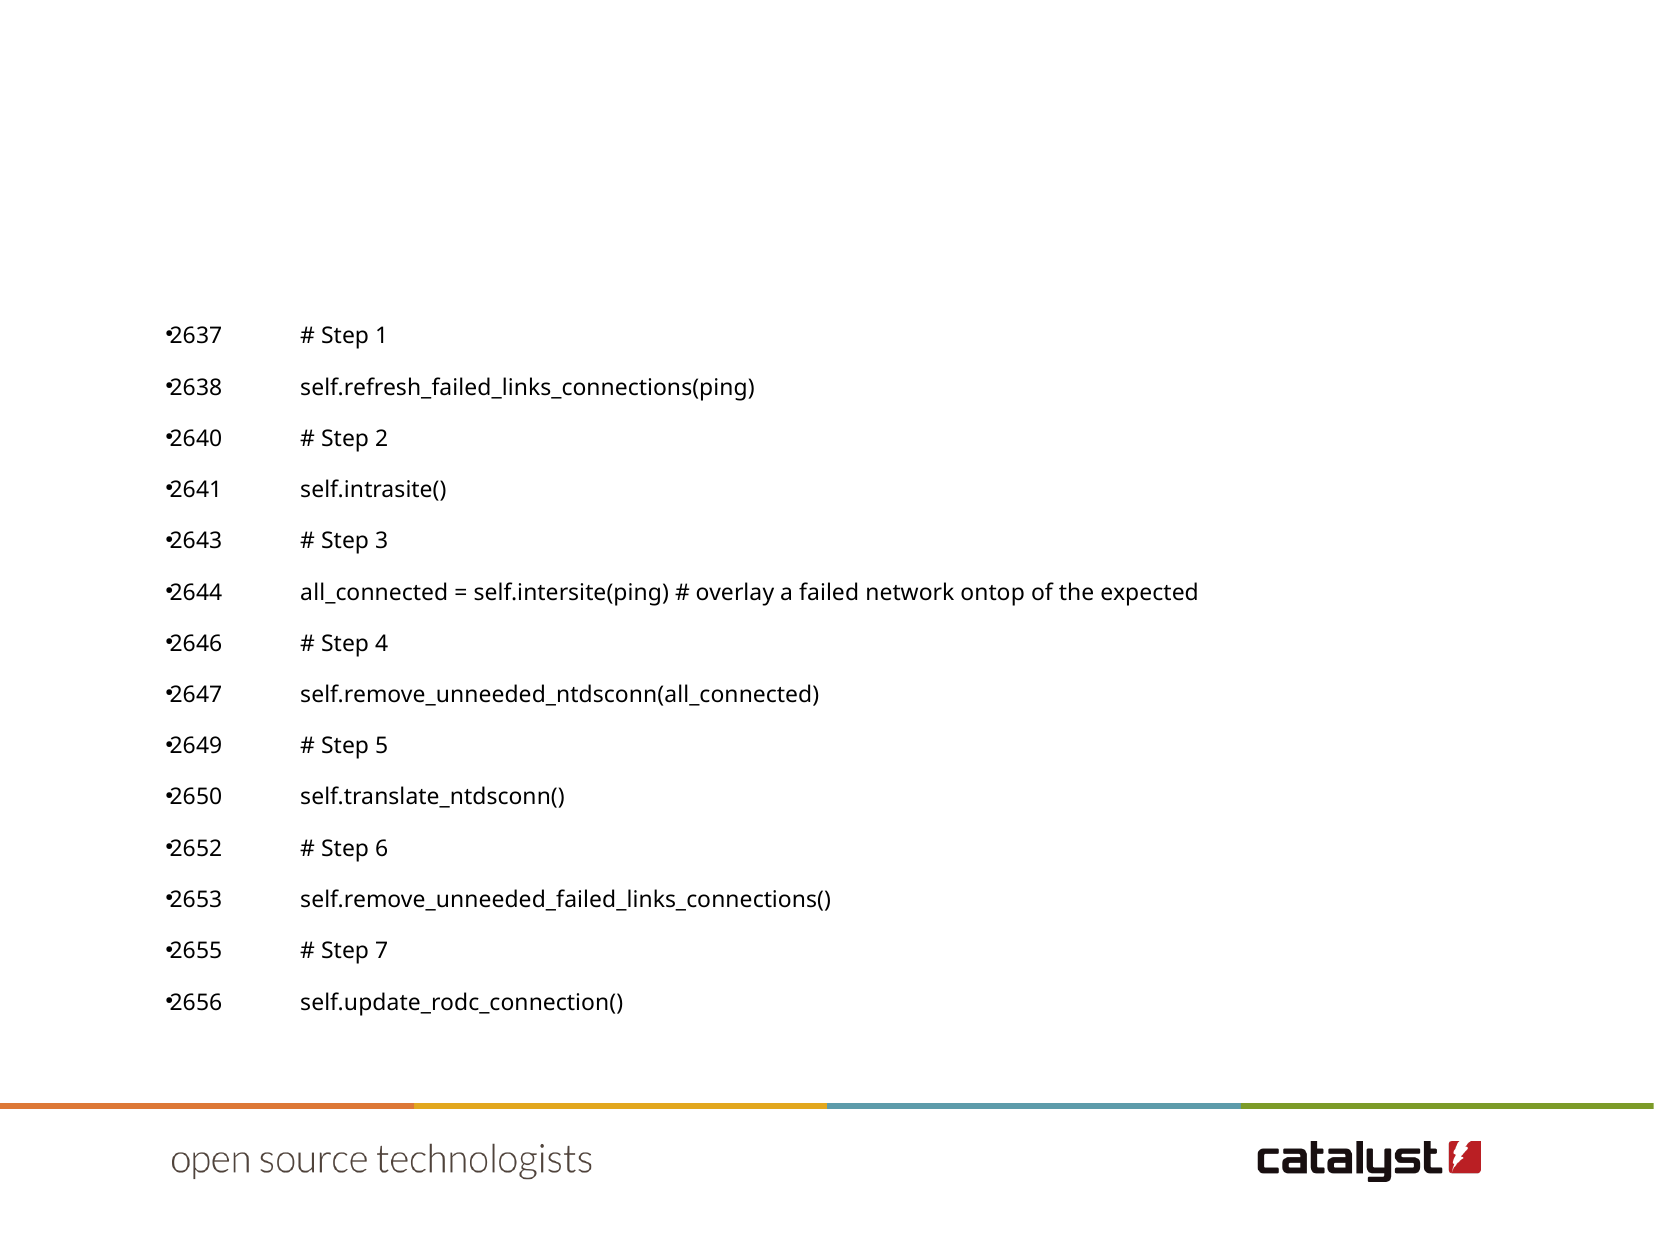

#
2637 # Step 1
2638 self.refresh_failed_links_connections(ping)
2640 # Step 2
2641 self.intrasite()
2643 # Step 3
2644 all_connected = self.intersite(ping) # overlay a failed network ontop of the expected
2646 # Step 4
2647 self.remove_unneeded_ntdsconn(all_connected)
2649 # Step 5
2650 self.translate_ntdsconn()
2652 # Step 6
2653 self.remove_unneeded_failed_links_connections()
2655 # Step 7
2656 self.update_rodc_connection()